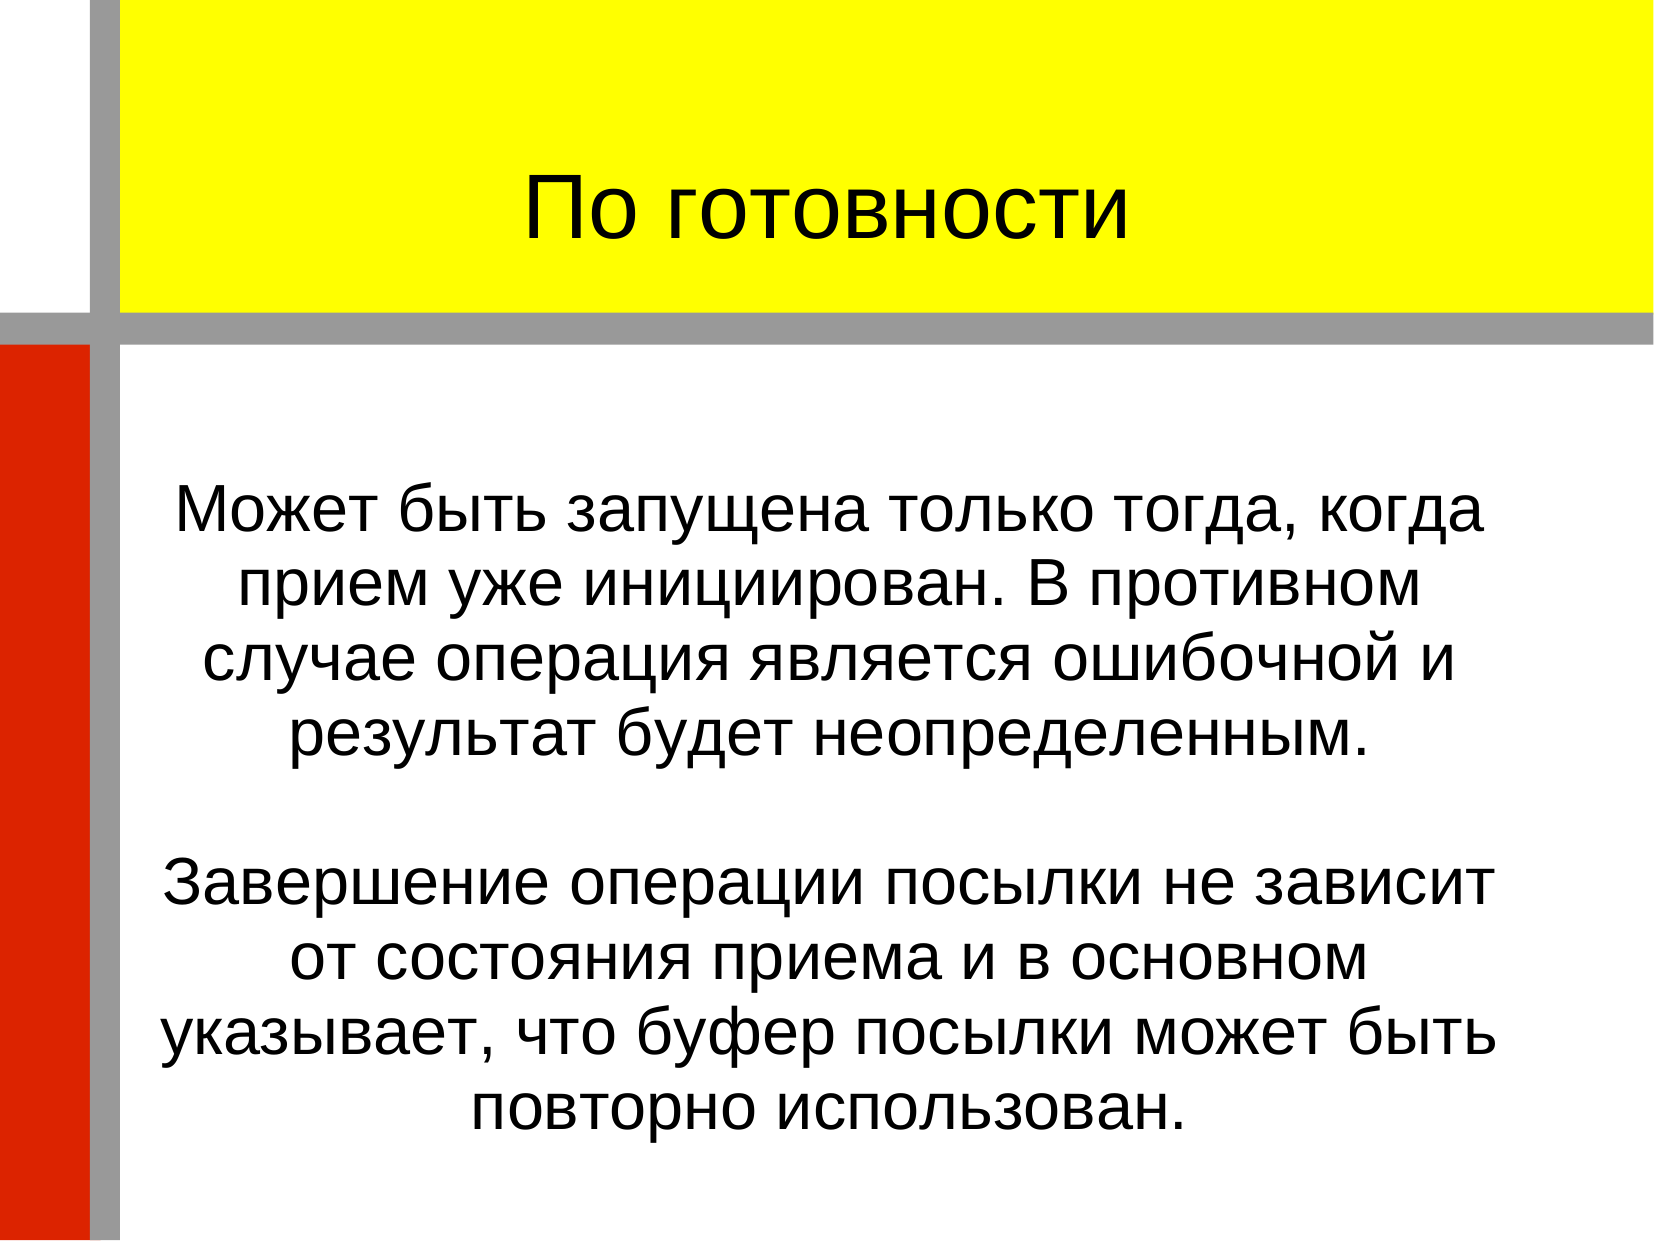

# По готовности
Может быть запущена только тогда, когда прием уже инициирован. В противном случае операция является ошибочной и результат будет неопределенным.
Завершение операции посылки не зависит от состояния приема и в основном указывает, что буфер посылки может быть повторно использован.